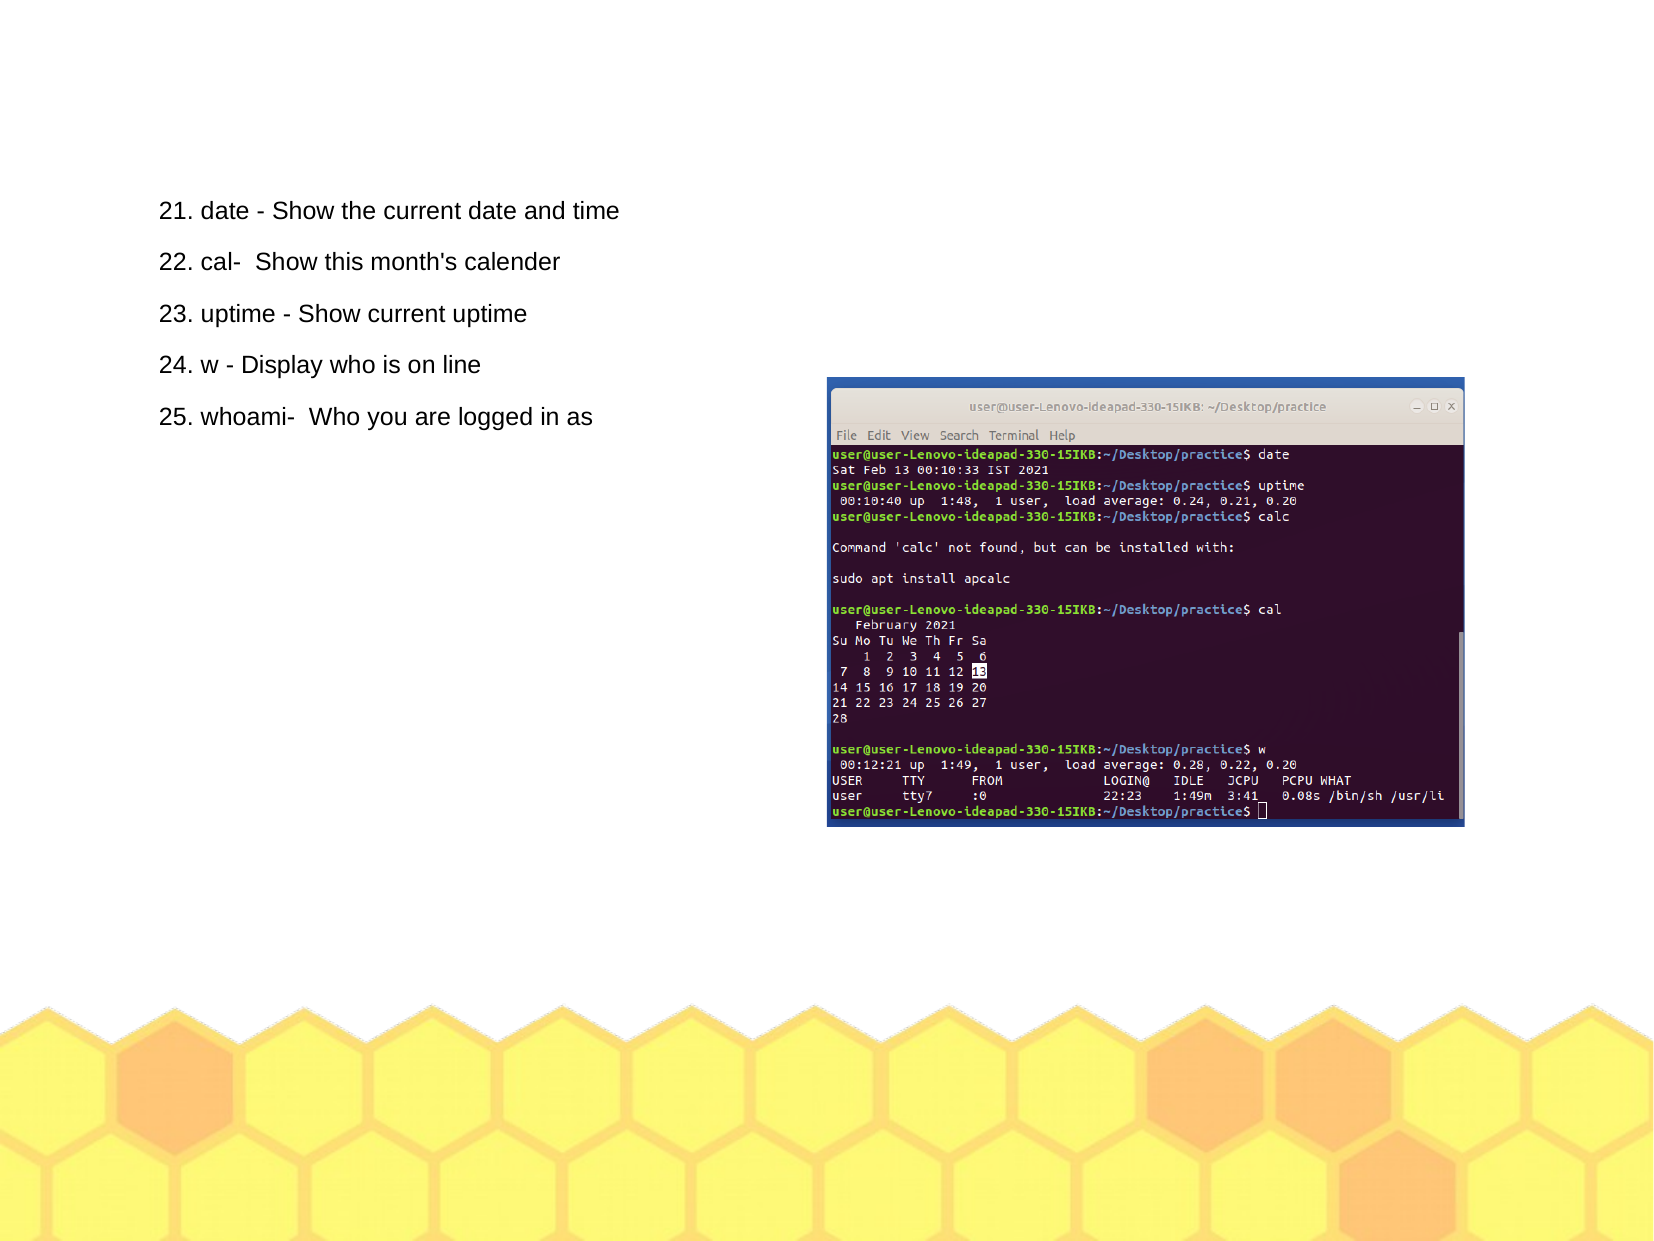

21. date - Show the current date and time
22. cal- Show this month's calender
23. uptime - Show current uptime
24. w - Display who is on line
25. whoami- Who you are logged in as